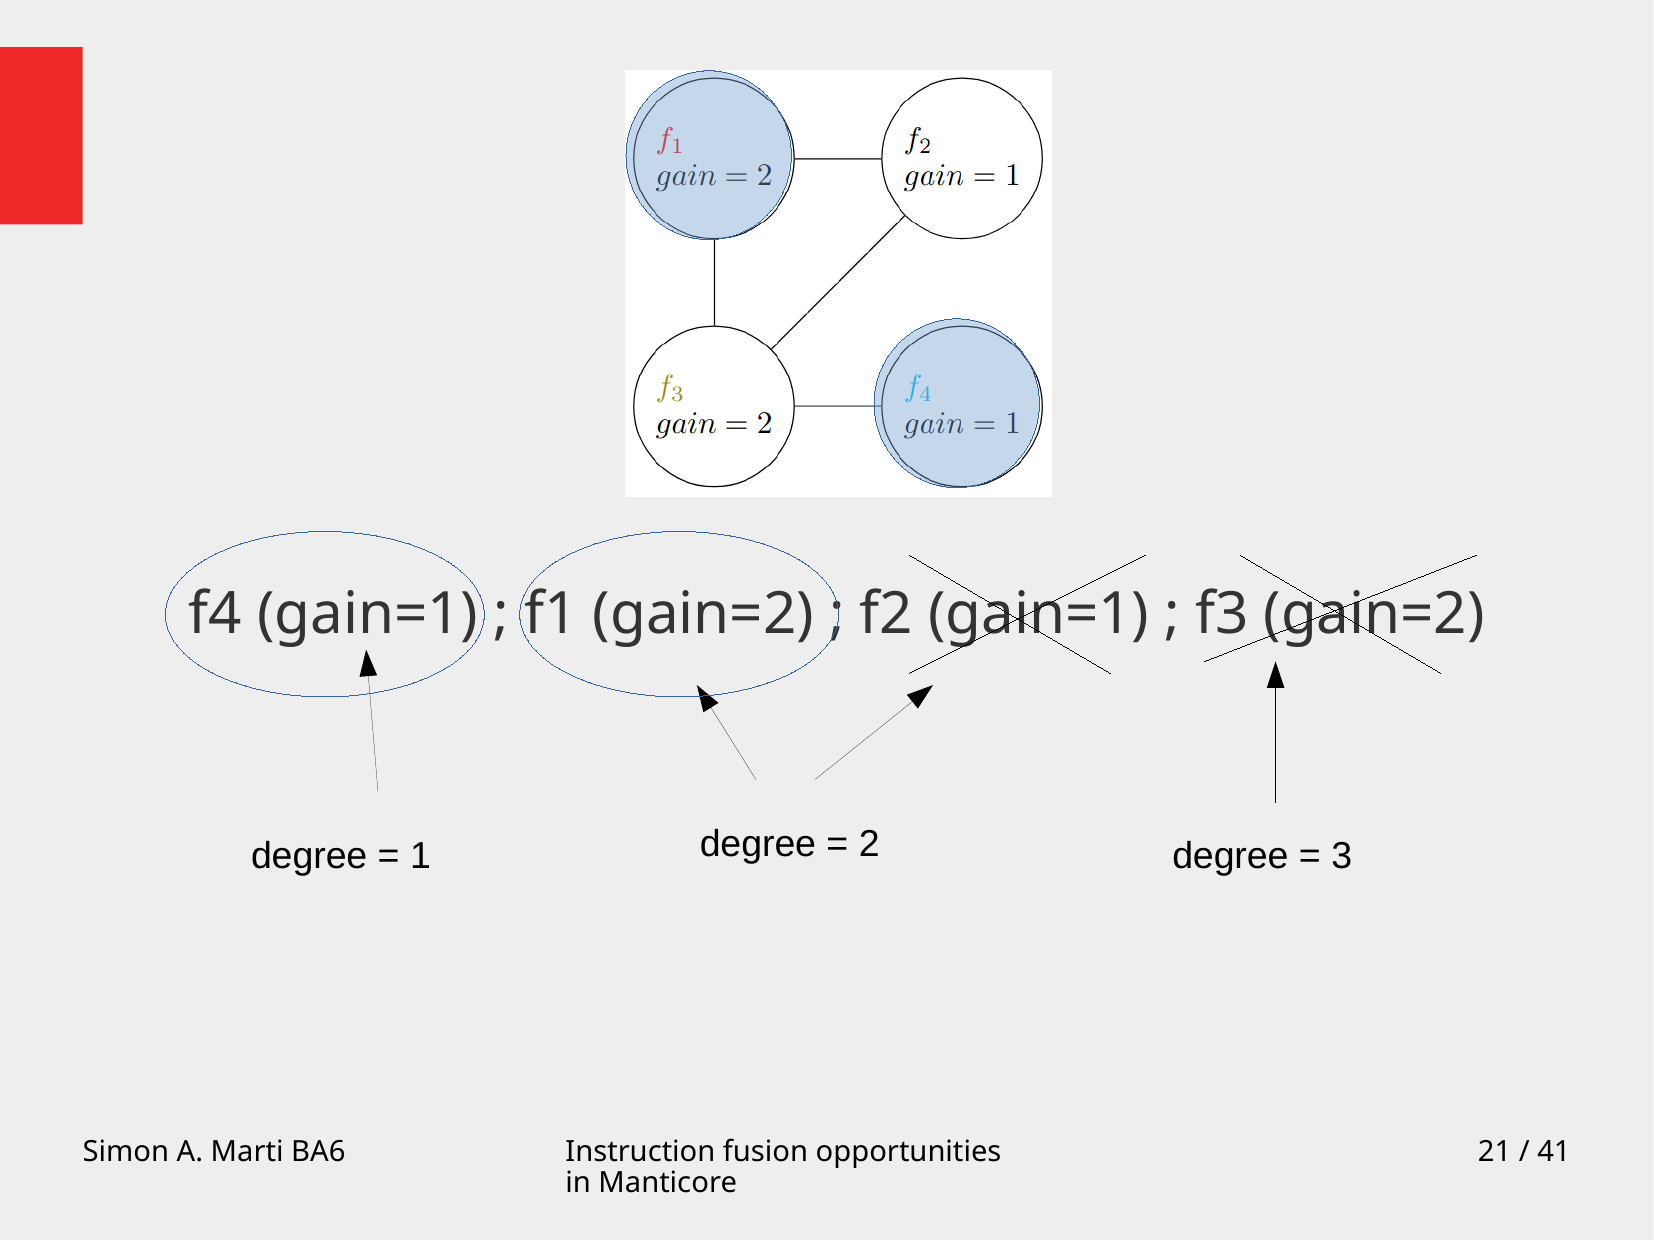

#
f4 (gain=1) ; f1 (gain=2) ; f2 (gain=1) ; f3 (gain=2)
degree = 2
degree = 1
degree = 3
Simon A. Marti BA6
Instruction fusion opportunities in Manticore
21